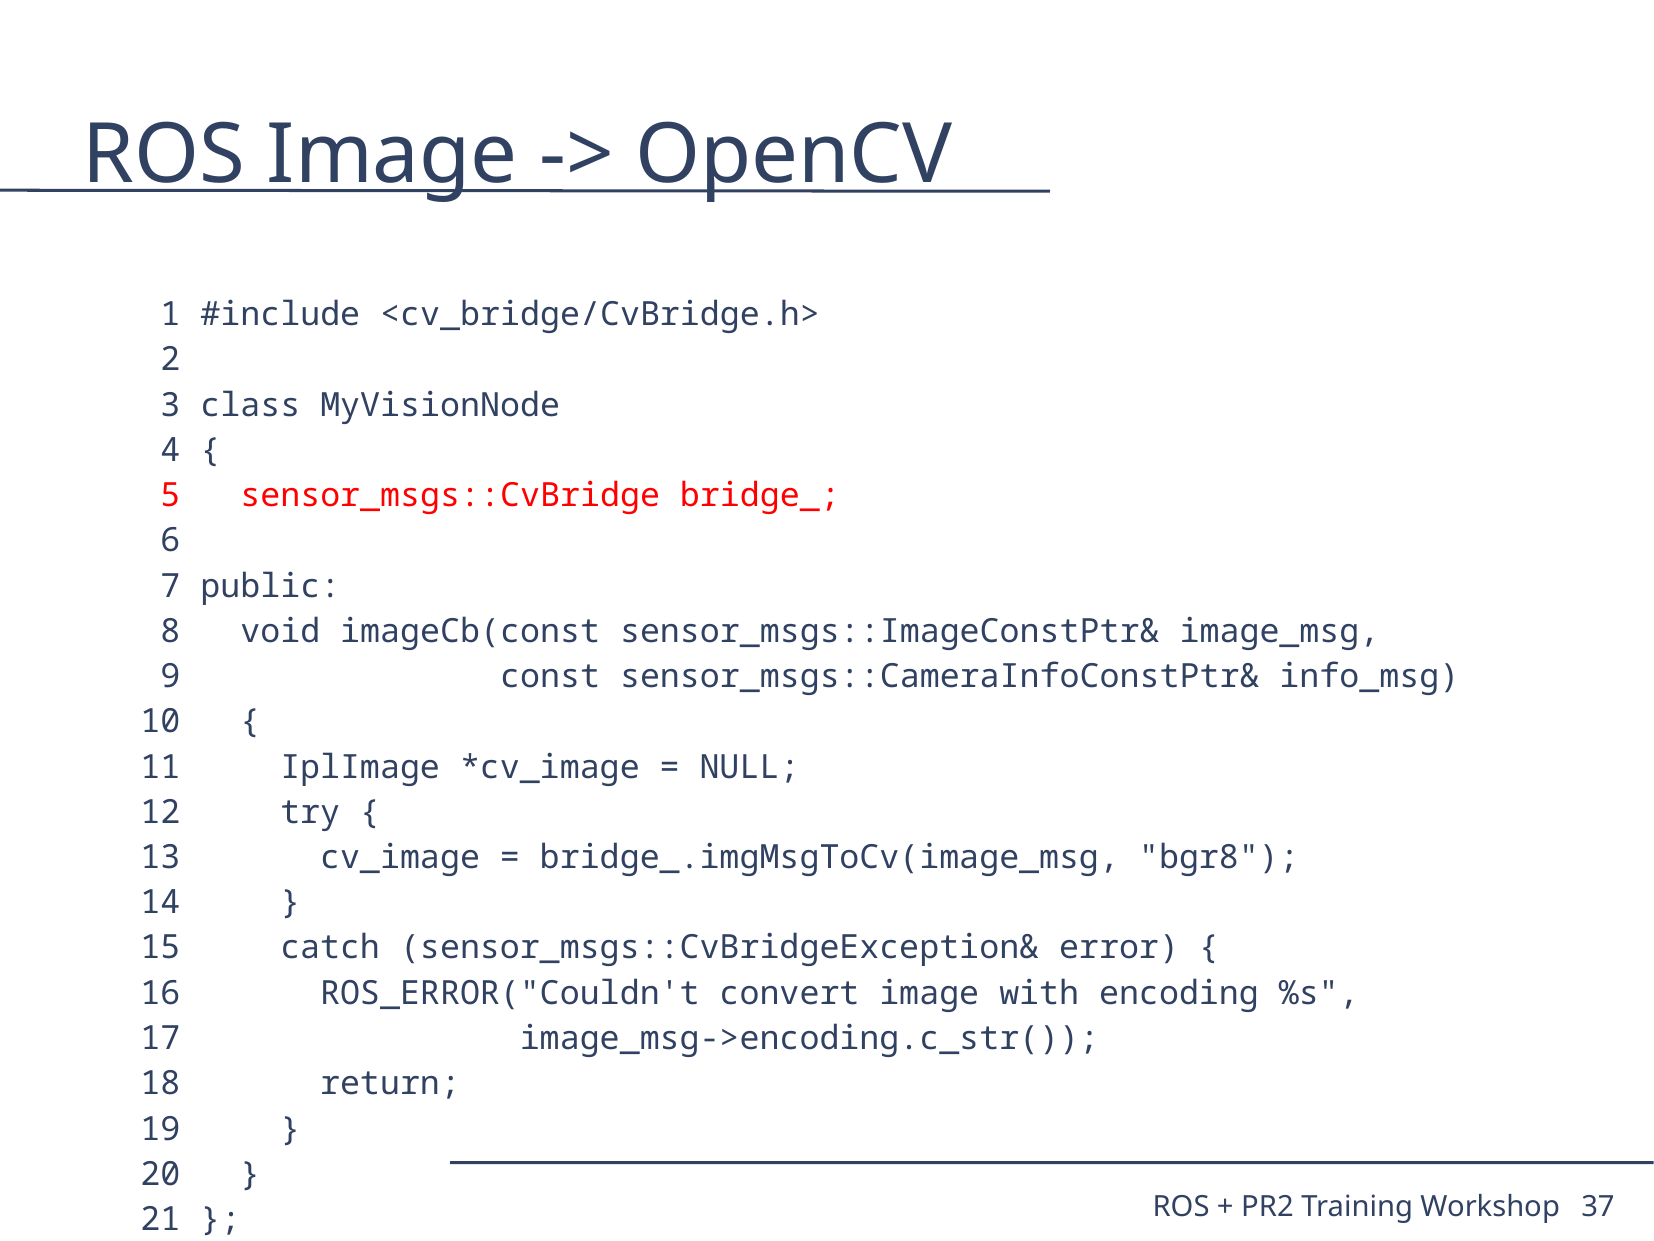

# ROS Image -> OpenCV
 1 #include <cv_bridge/CvBridge.h>
 2
 3 class MyVisionNode
 4 {
 5 sensor_msgs::CvBridge bridge_;
 6
 7 public:
 8 void imageCb(const sensor_msgs::ImageConstPtr& image_msg,
 9 const sensor_msgs::CameraInfoConstPtr& info_msg)
 10 {
 11 IplImage *cv_image = NULL;
 12 try {
 13 cv_image = bridge_.imgMsgToCv(image_msg, "bgr8");
 14 }
 15 catch (sensor_msgs::CvBridgeException& error) {
 16 ROS_ERROR("Couldn't convert image with encoding %s",
 17 image_msg->encoding.c_str());
 18 return;
 19 }
 20 }
 21 };